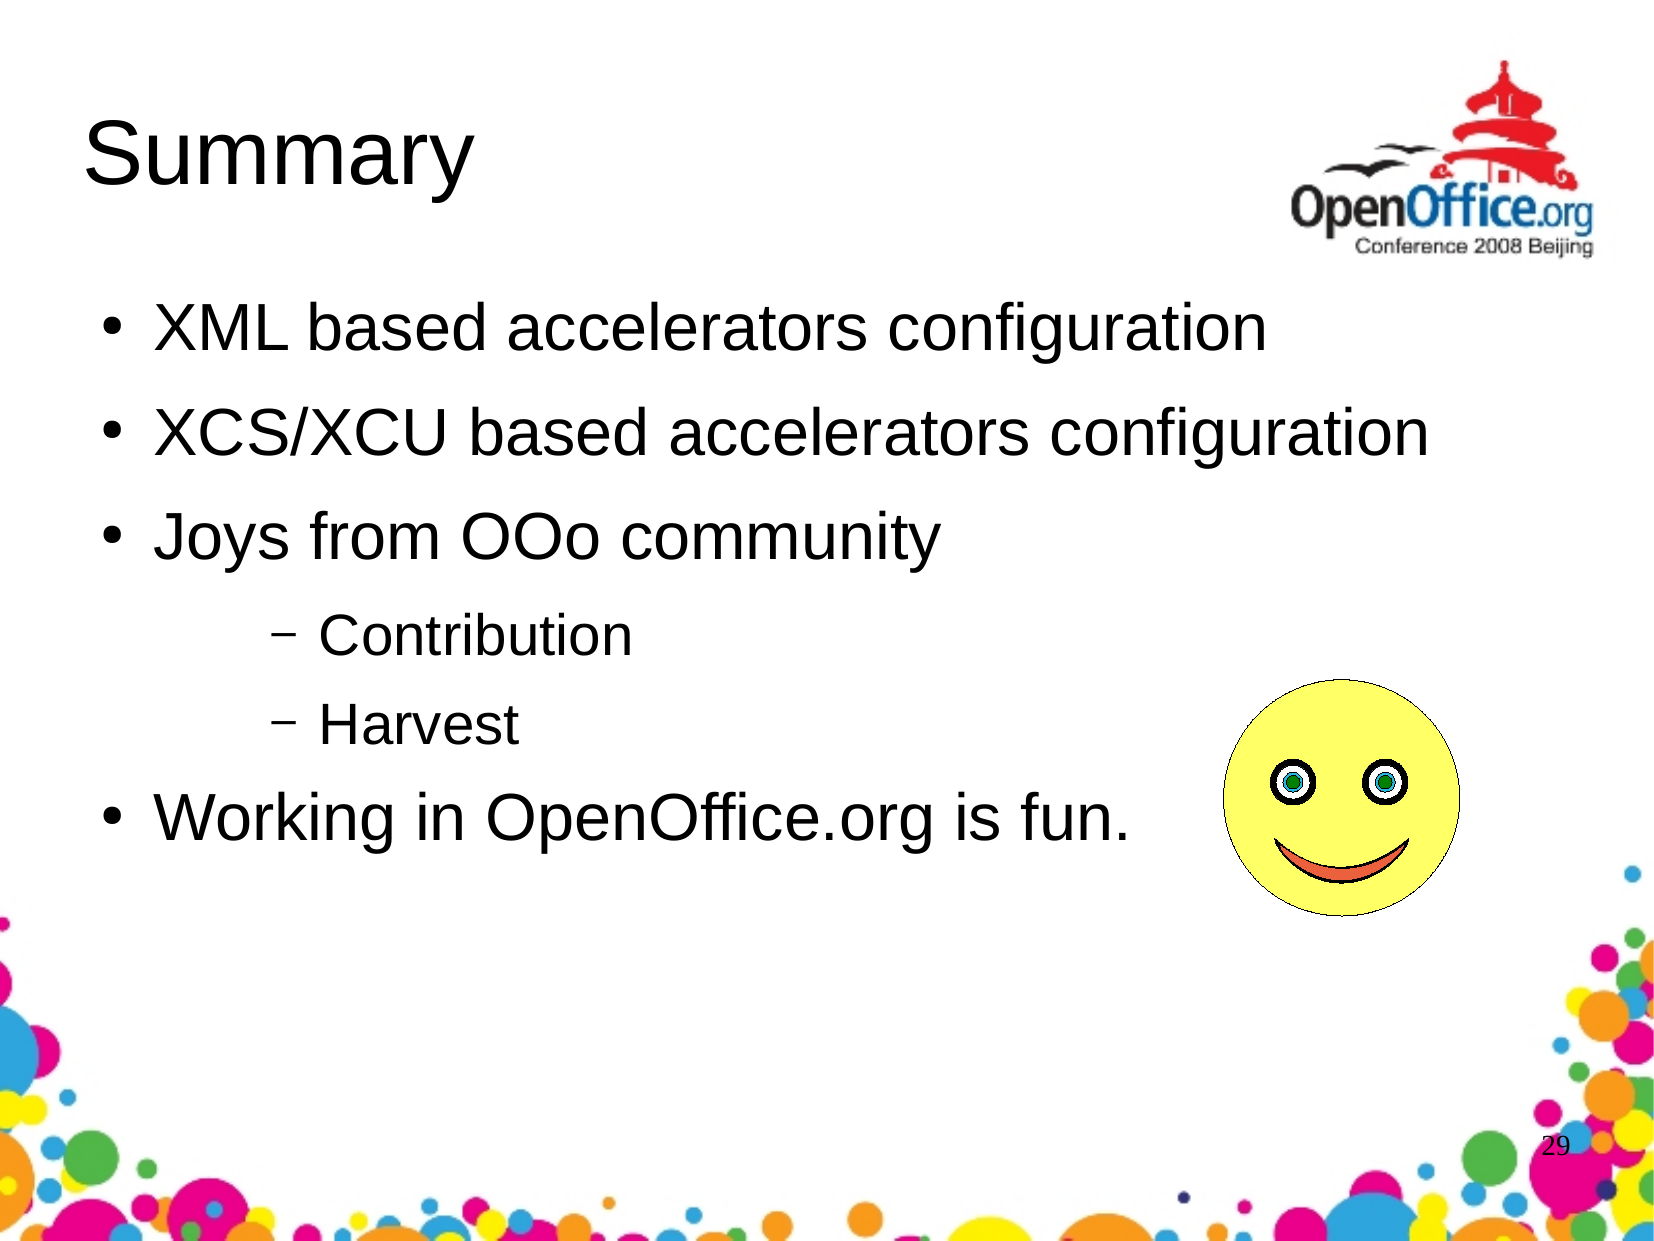

# Summary
XML based accelerators configuration
XCS/XCU based accelerators configuration
Joys from OOo community
Contribution
Harvest
Working in OpenOffice.org is fun.
29